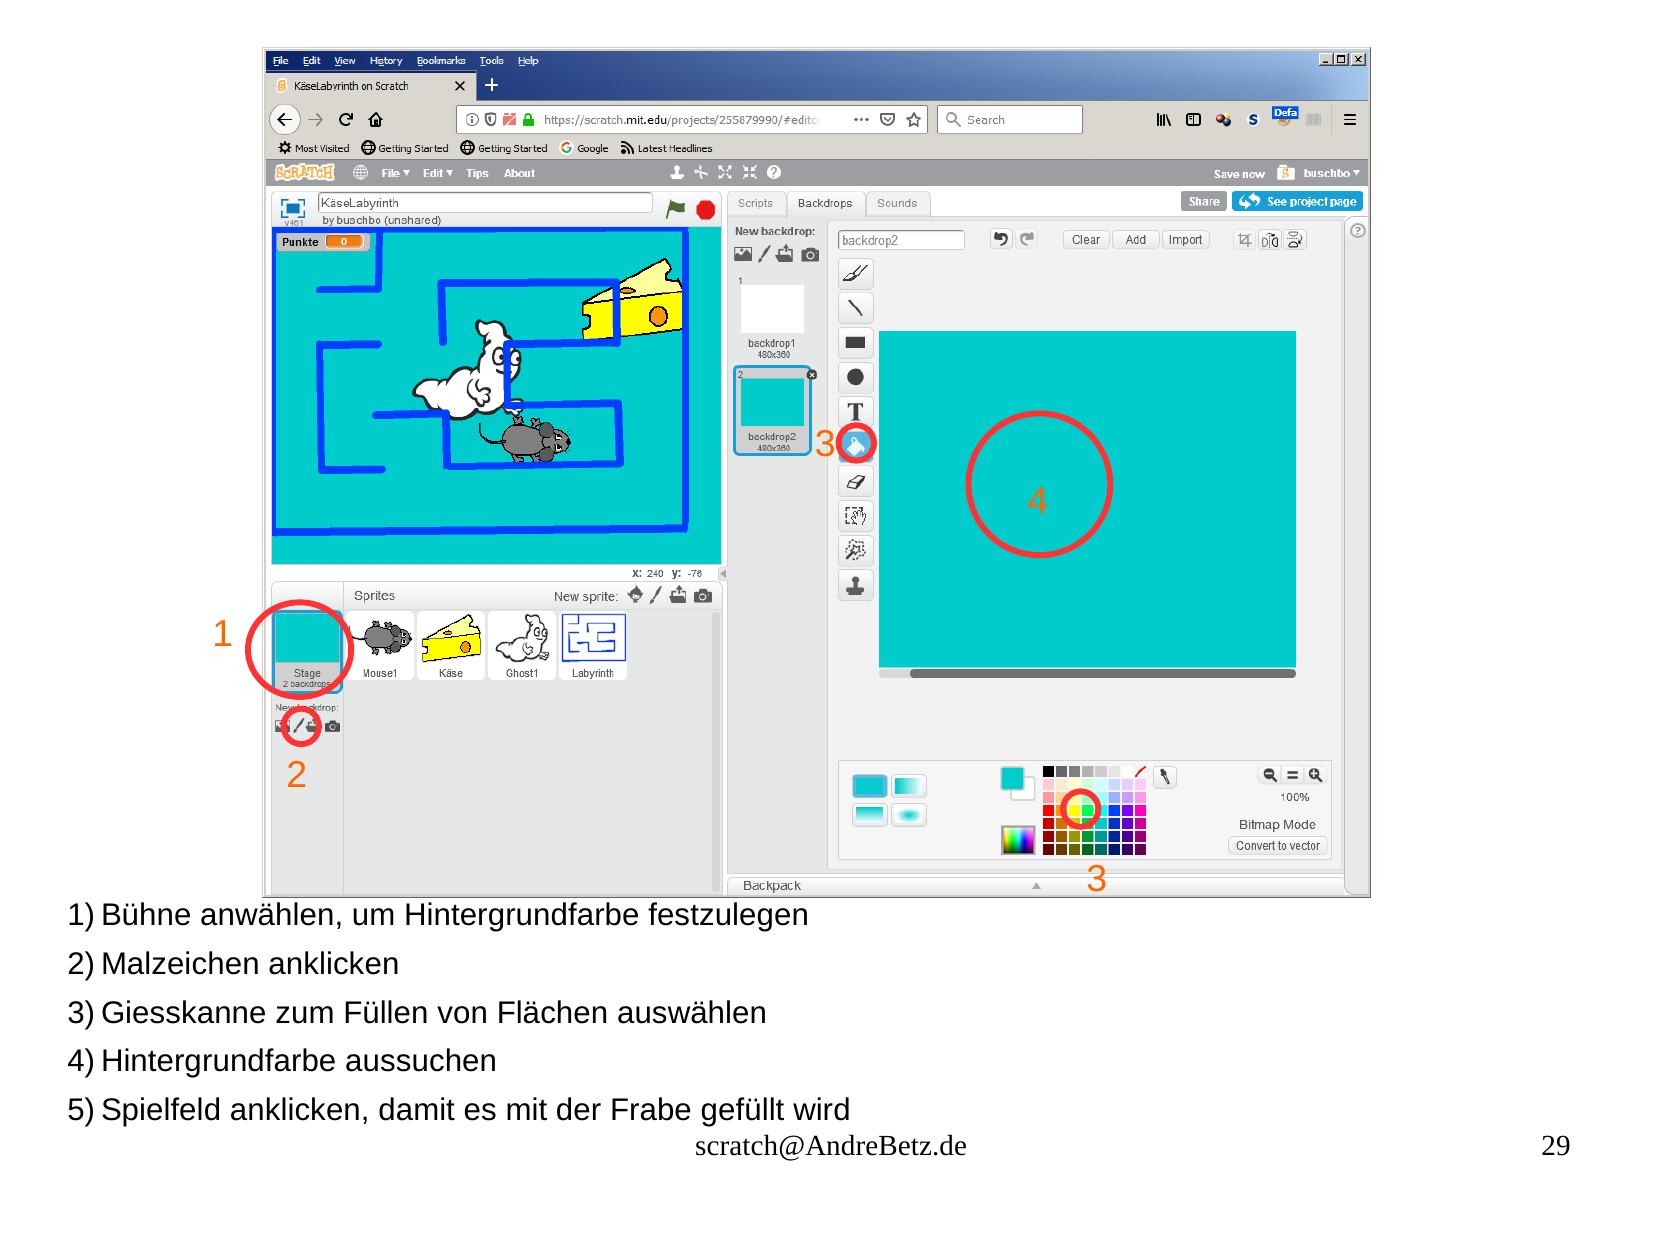

3
4
1
2
3
# Bühne anwählen, um Hintergrundfarbe festzulegen
 Malzeichen anklicken
 Giesskanne zum Füllen von Flächen auswählen
 Hintergrundfarbe aussuchen
 Spielfeld anklicken, damit es mit der Frabe gefüllt wird
 scratch@AndreBetz.de
29